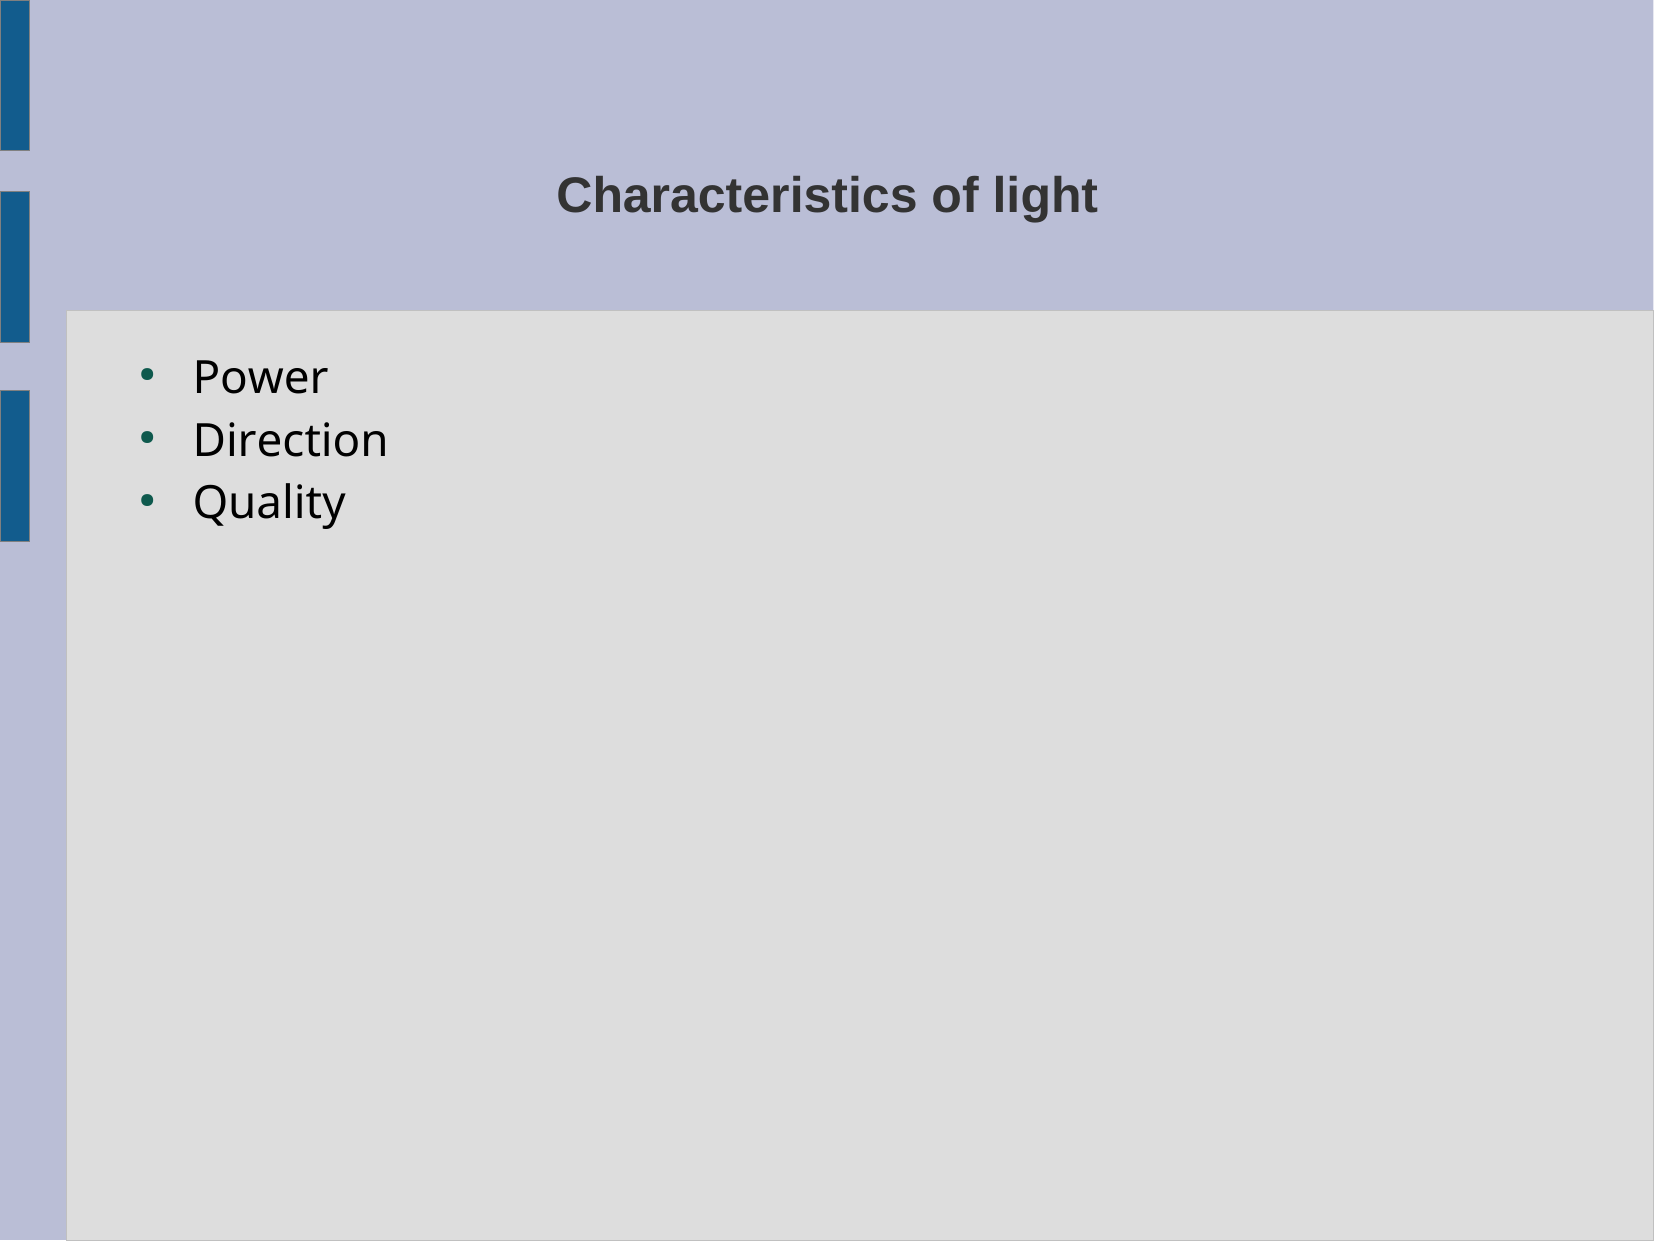

# Characteristics of light
Power
Direction
Quality